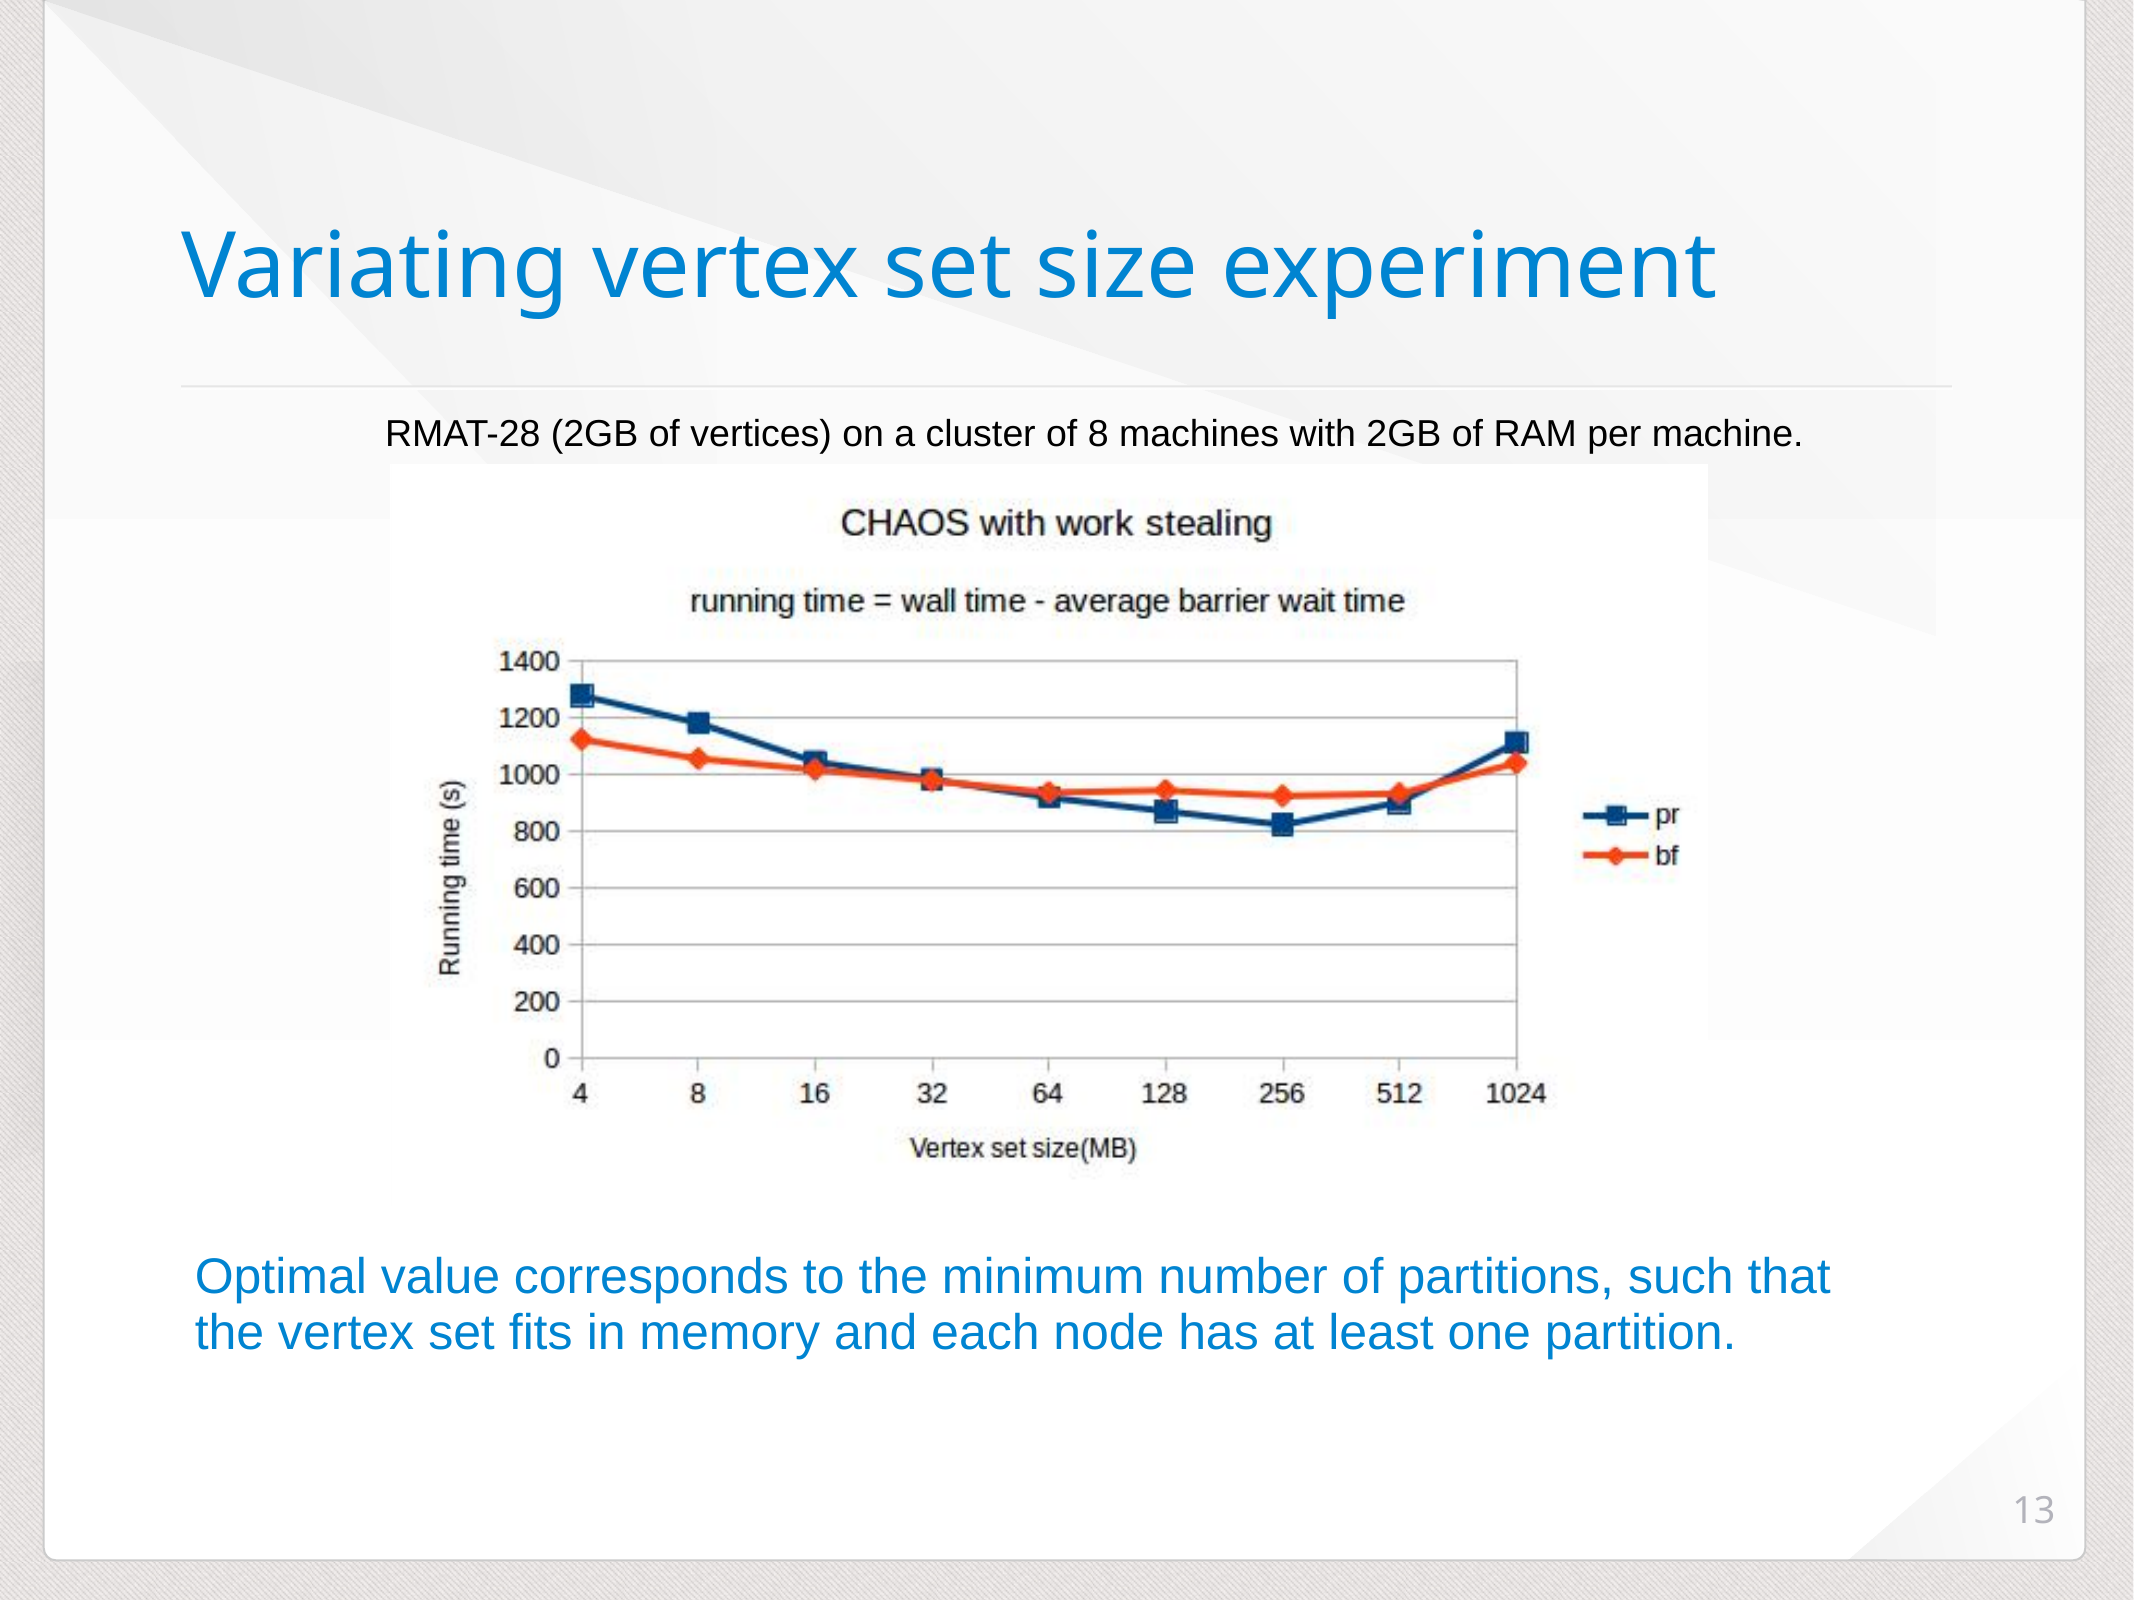

# Variating vertex set size experiment
 RMAT-28 (2GB of vertices) on a cluster of 8 machines with 2GB of RAM per machine.
Optimal value corresponds to the minimum number of partitions, such that the vertex set fits in memory and each node has at least one partition.